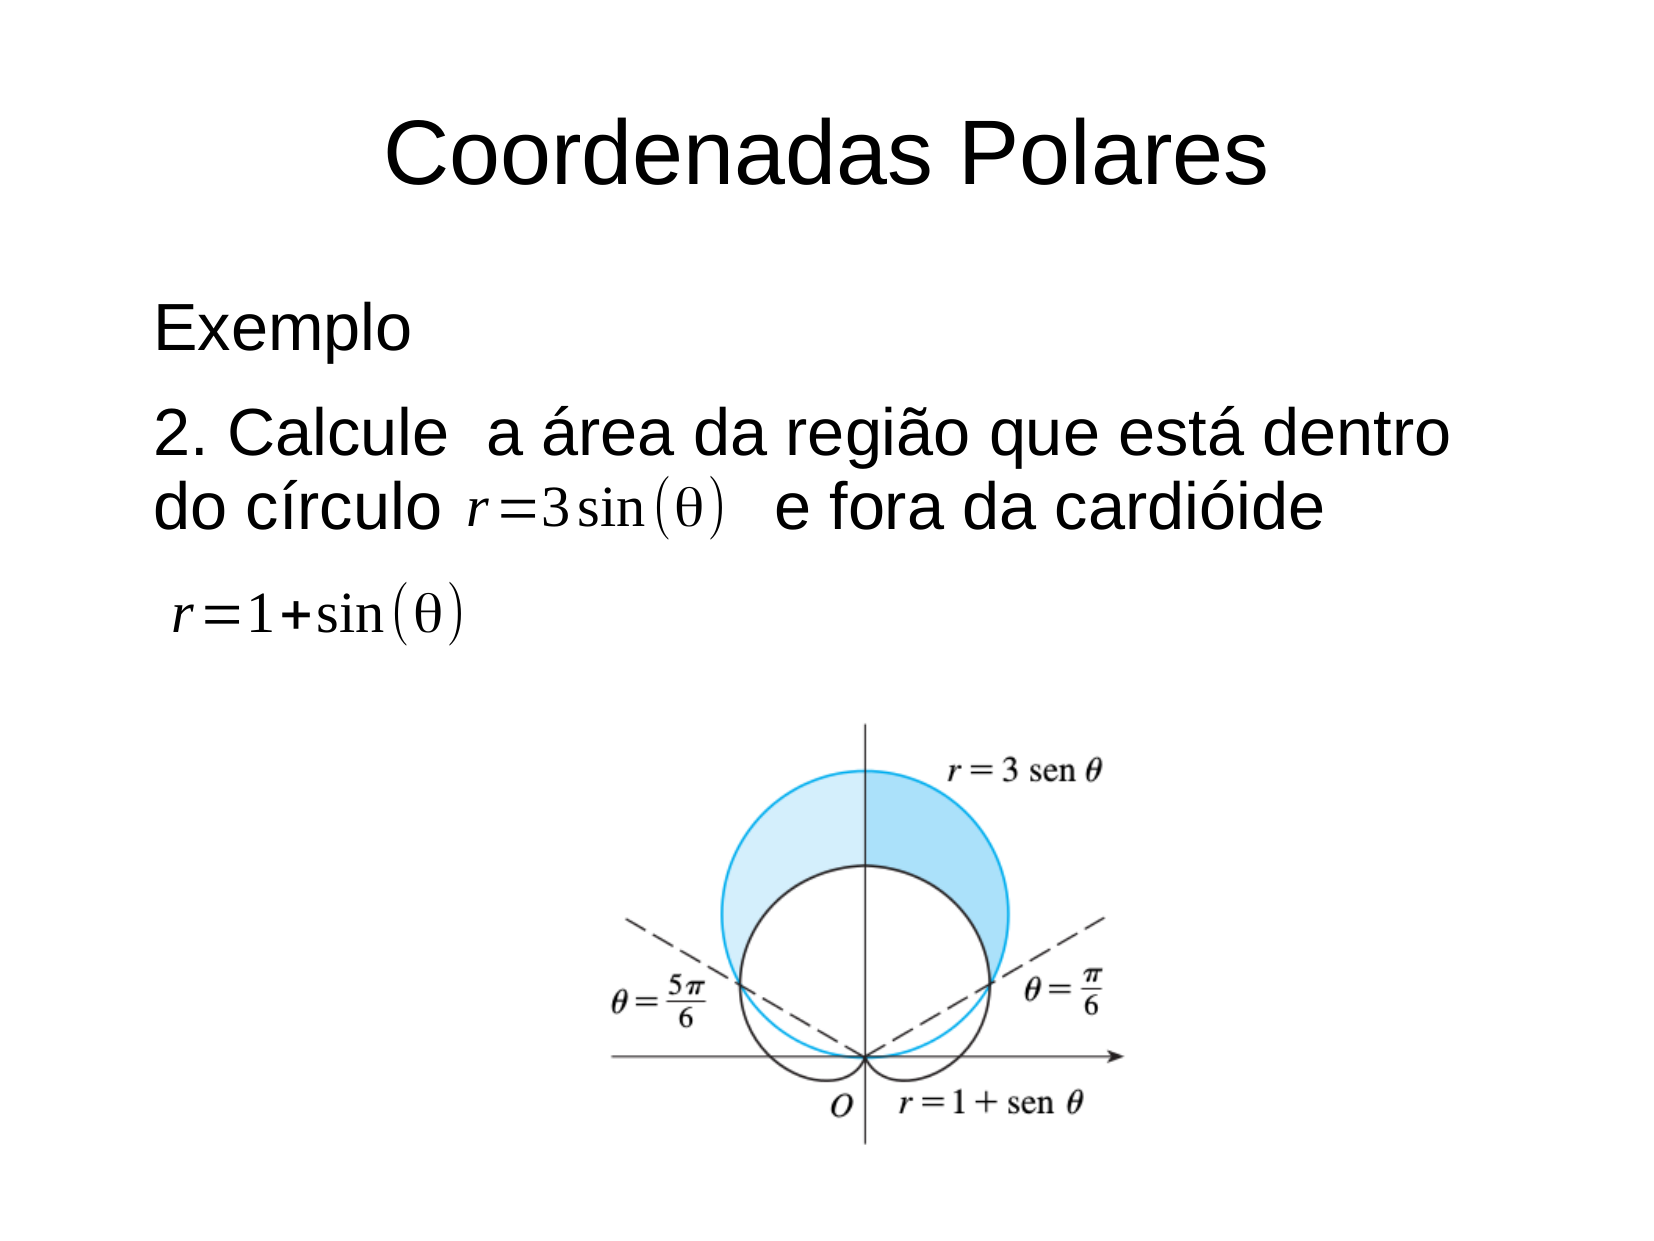

# Coordenadas Polares
Exemplo
2. Calcule a área da região que está dentro do círculo e fora da cardióide